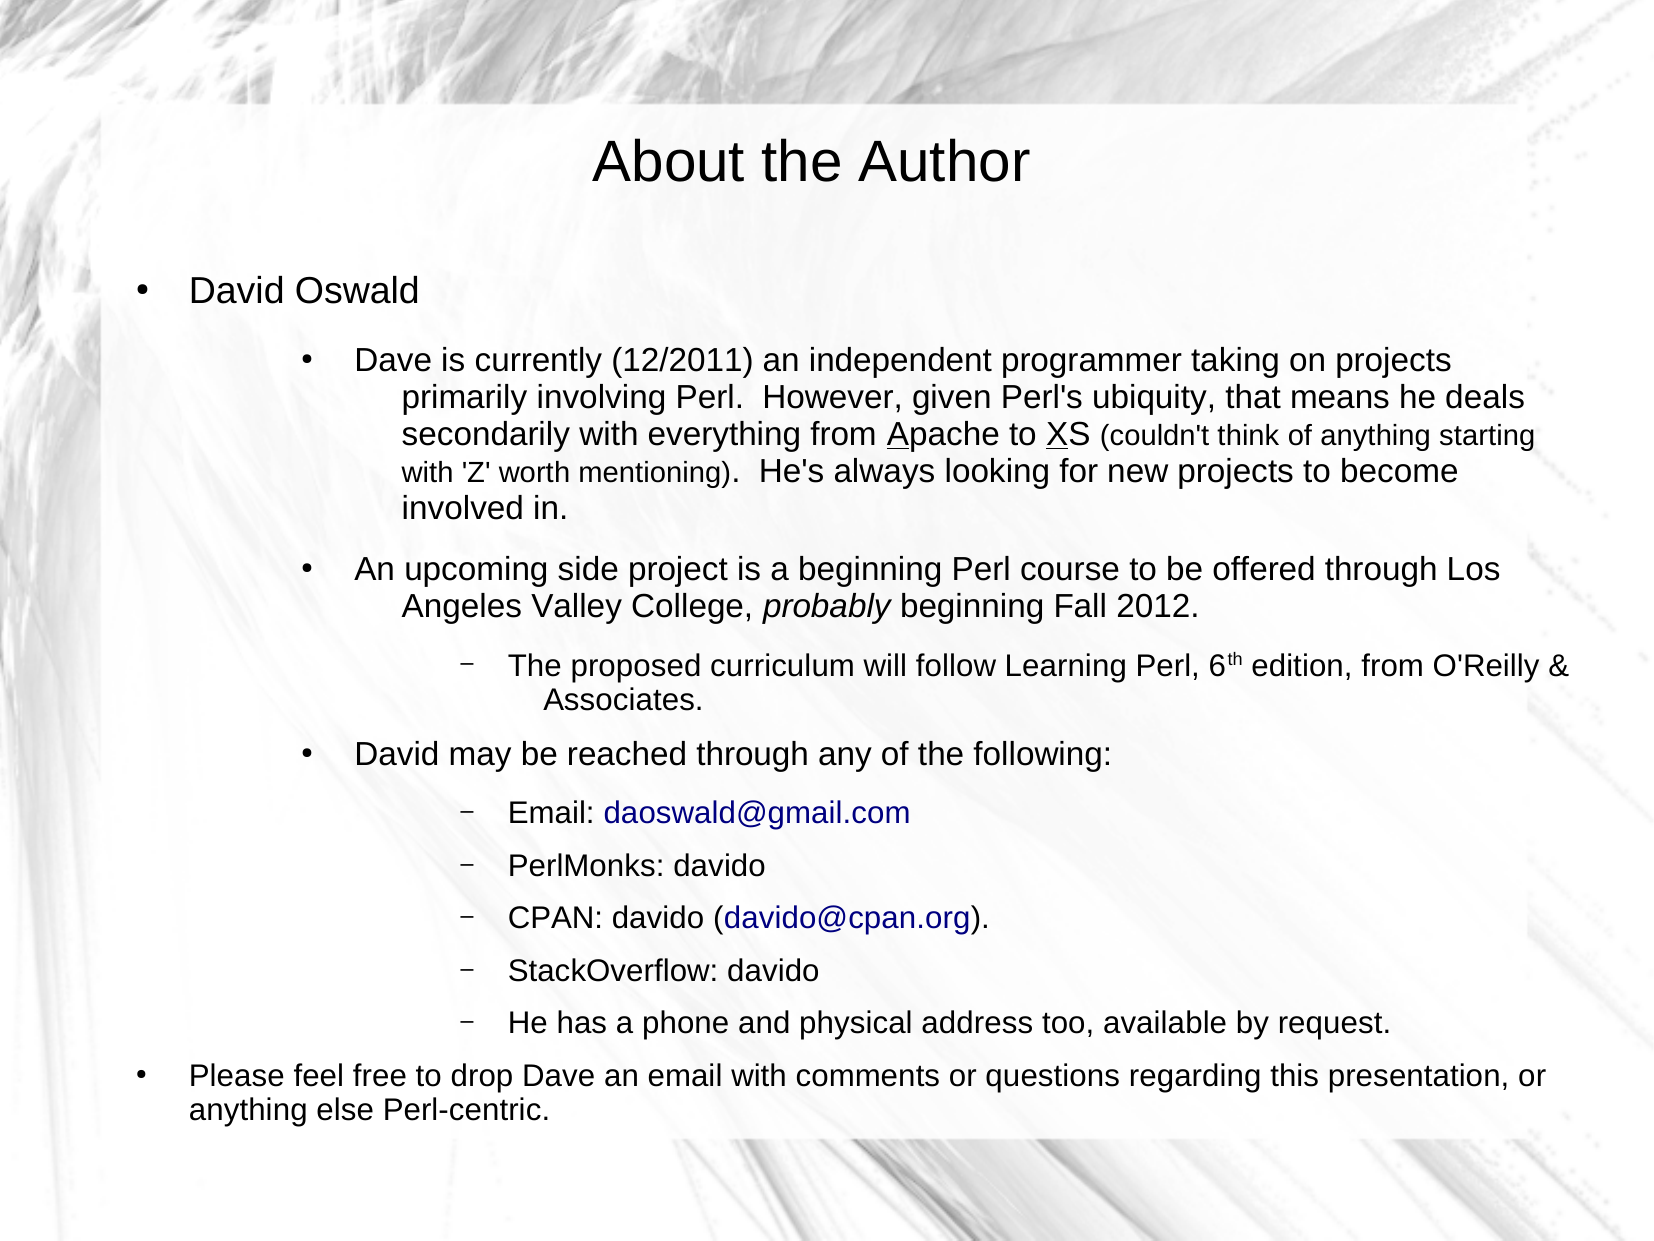

# About the Author
David Oswald
Dave is currently (12/2011) an independent programmer taking on projects primarily involving Perl. However, given Perl's ubiquity, that means he deals secondarily with everything from Apache to XS (couldn't think of anything starting with 'Z' worth mentioning). He's always looking for new projects to become involved in.
An upcoming side project is a beginning Perl course to be offered through Los Angeles Valley College, probably beginning Fall 2012.
The proposed curriculum will follow Learning Perl, 6th edition, from O'Reilly & Associates.
David may be reached through any of the following:
Email: daoswald@gmail.com
PerlMonks: davido
CPAN: davido (davido@cpan.org).
StackOverflow: davido
He has a phone and physical address too, available by request.
Please feel free to drop Dave an email with comments or questions regarding this presentation, or anything else Perl-centric.